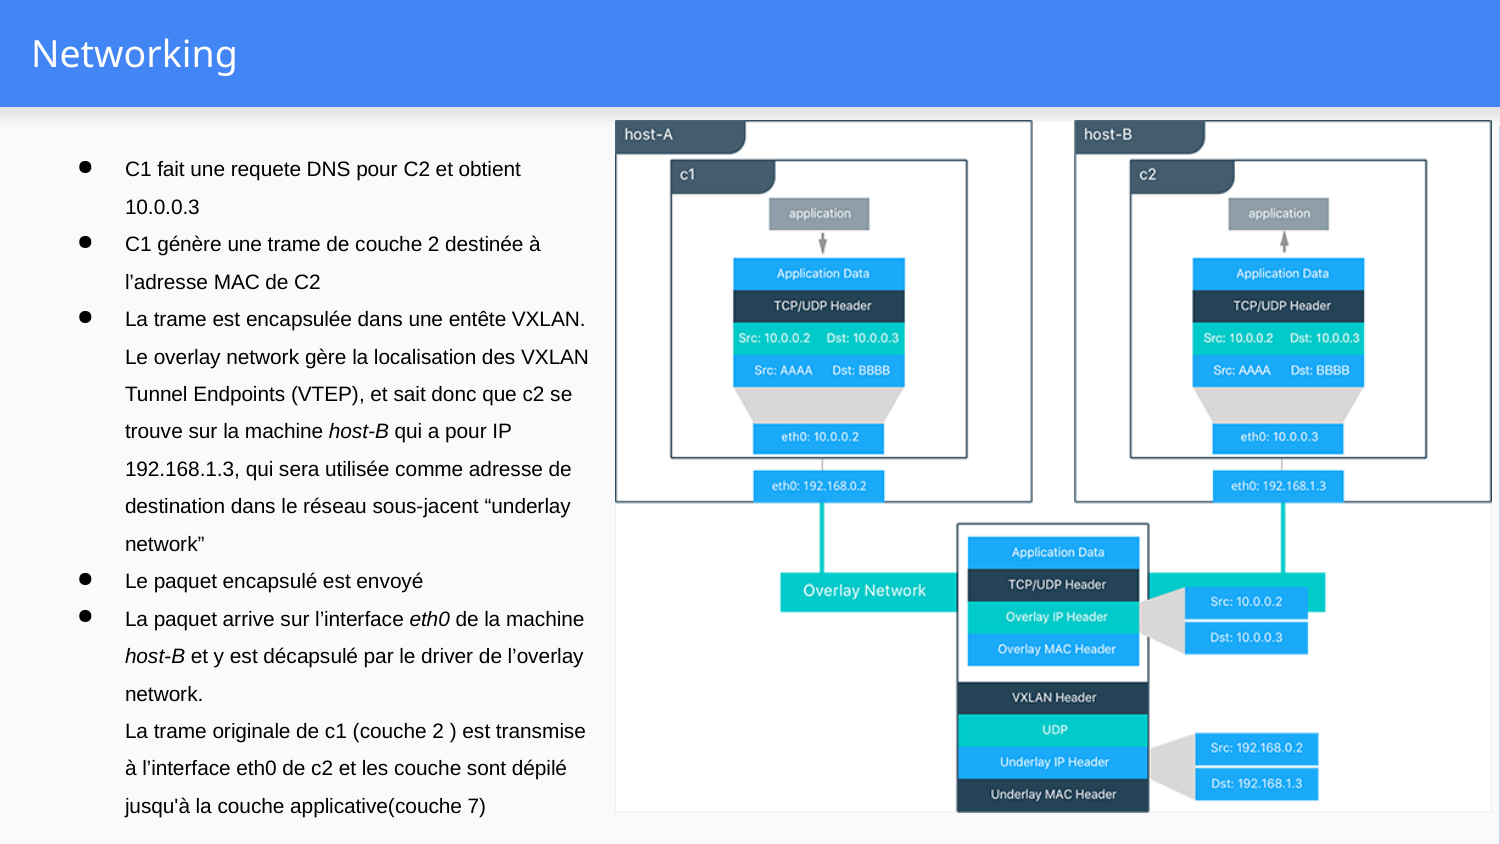

# Networking
C1 fait une requete DNS pour C2 et obtient 10.0.0.3
C1 génère une trame de couche 2 destinée à l’adresse MAC de C2
La trame est encapsulée dans une entête VXLAN.
Le overlay network gère la localisation des VXLAN Tunnel Endpoints (VTEP), et sait donc que c2 se trouve sur la machine host-B qui a pour IP 192.168.1.3, qui sera utilisée comme adresse de destination dans le réseau sous-jacent “underlay network”
Le paquet encapsulé est envoyé
La paquet arrive sur l’interface eth0 de la machine host-B et y est décapsulé par le driver de l’overlay network.
La trame originale de c1 (couche 2 ) est transmise à l’interface eth0 de c2 et les couche sont dépilé jusqu'à la couche applicative(couche 7)